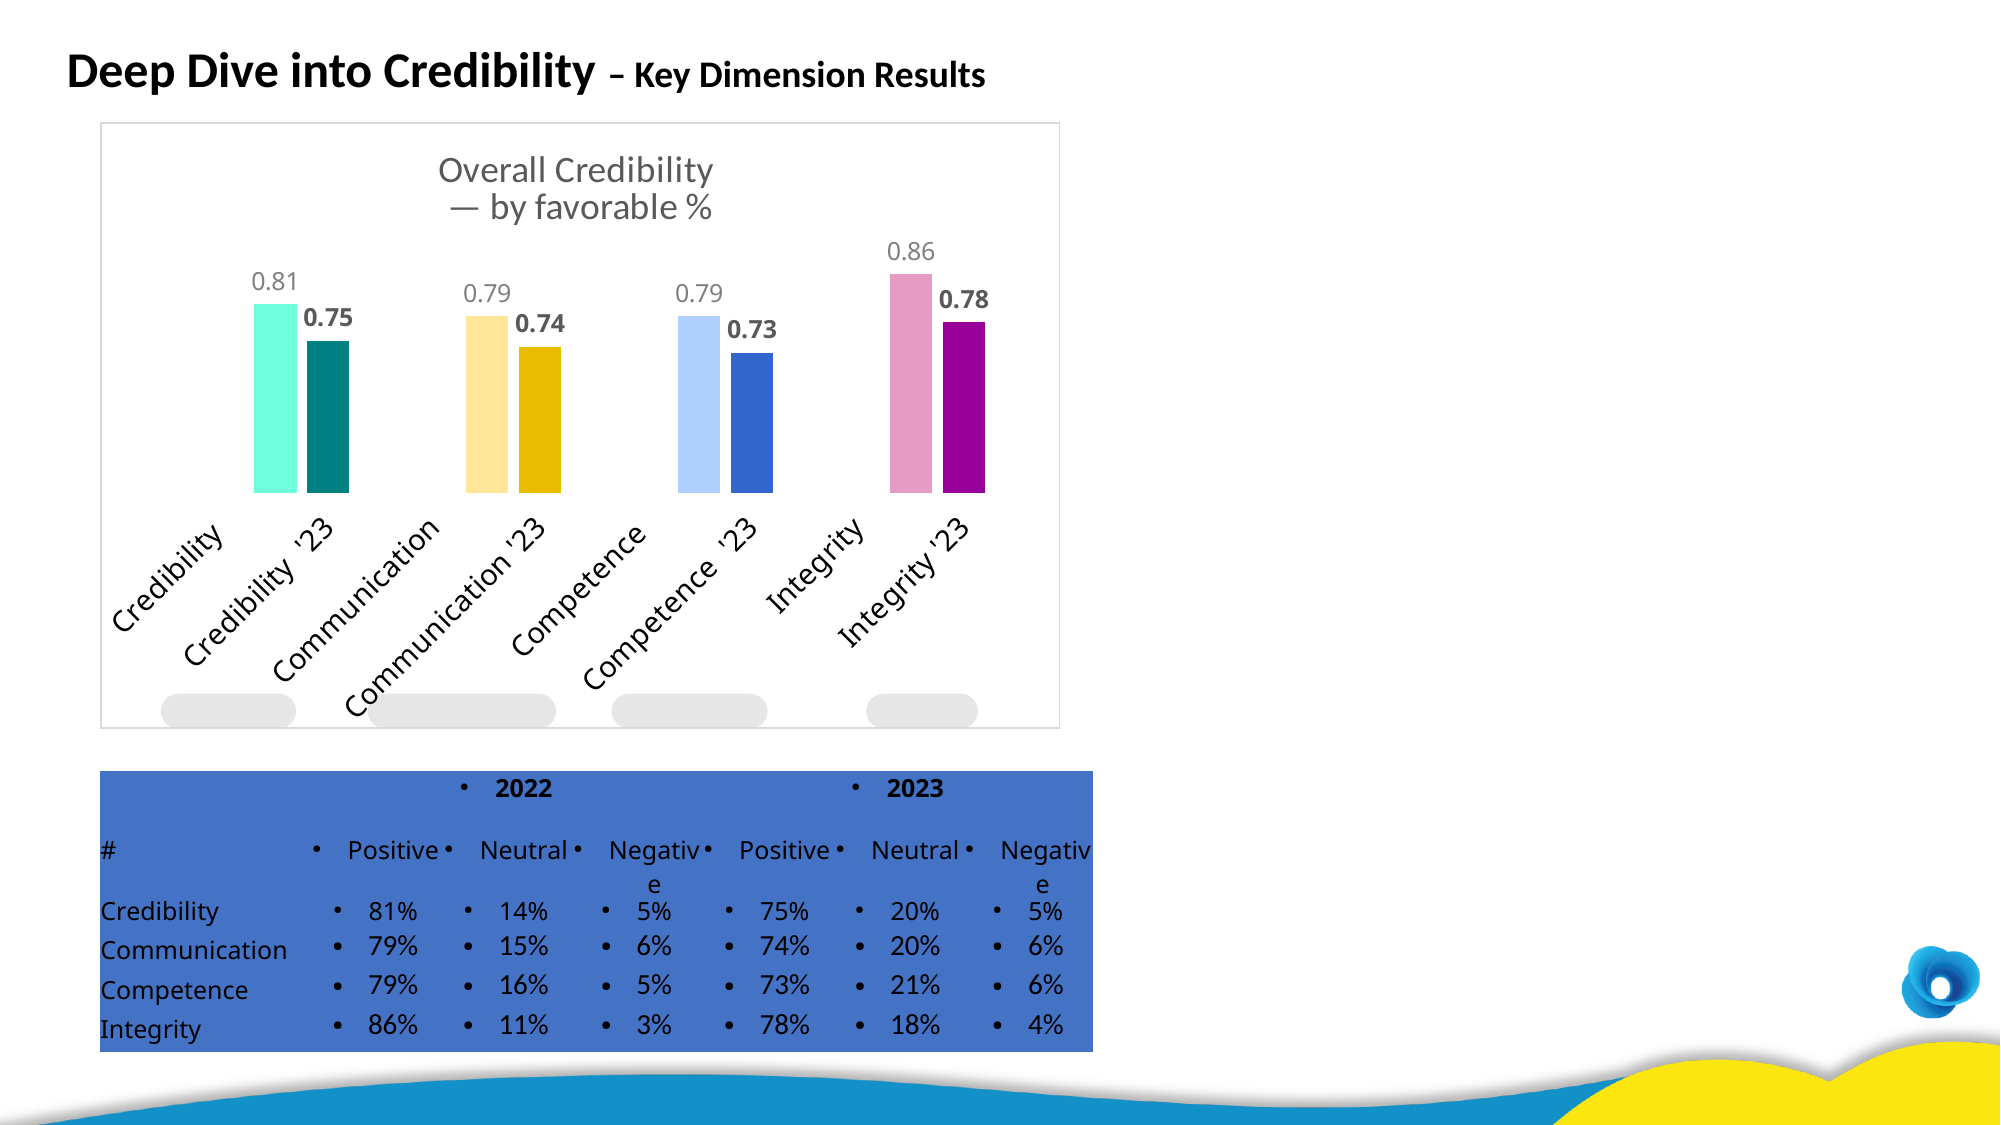

Deep Dive into Credibility – Key Dimension Results
### Chart: Overall Credibility
— by favorable %
| Category | Overall Credibility |
|---|---|
| Credibility | None |
| Credibility 2022 | 0.81 |
| Credibility '23 | 0.75 |
| None | None |
| Communication | None |
| Communication 2022 | 0.79 |
| Communication '23 | 0.74 |
| None | None |
| Competence | None |
| Competence 2022 | 0.79 |
| Competence '23 | 0.73 |
| None | None |
| Integrity | None |
| Integrity 2022 | 0.86 |
| Integrity '23 | 0.78 |
| Integrity | None |
| | 2022 | | | 2023 | | |
| --- | --- | --- | --- | --- | --- | --- |
| # | Positive | Neutral | Negative | Positive | Neutral | Negative |
| Credibility | 81% | 14% | 5% | 75% | 20% | 5% |
| Communication | 79% | 15% | 6% | 74% | 20% | 6% |
| Competence | 79% | 16% | 5% | 73% | 21% | 6% |
| Integrity | 86% | 11% | 3% | 78% | 18% | 4% |